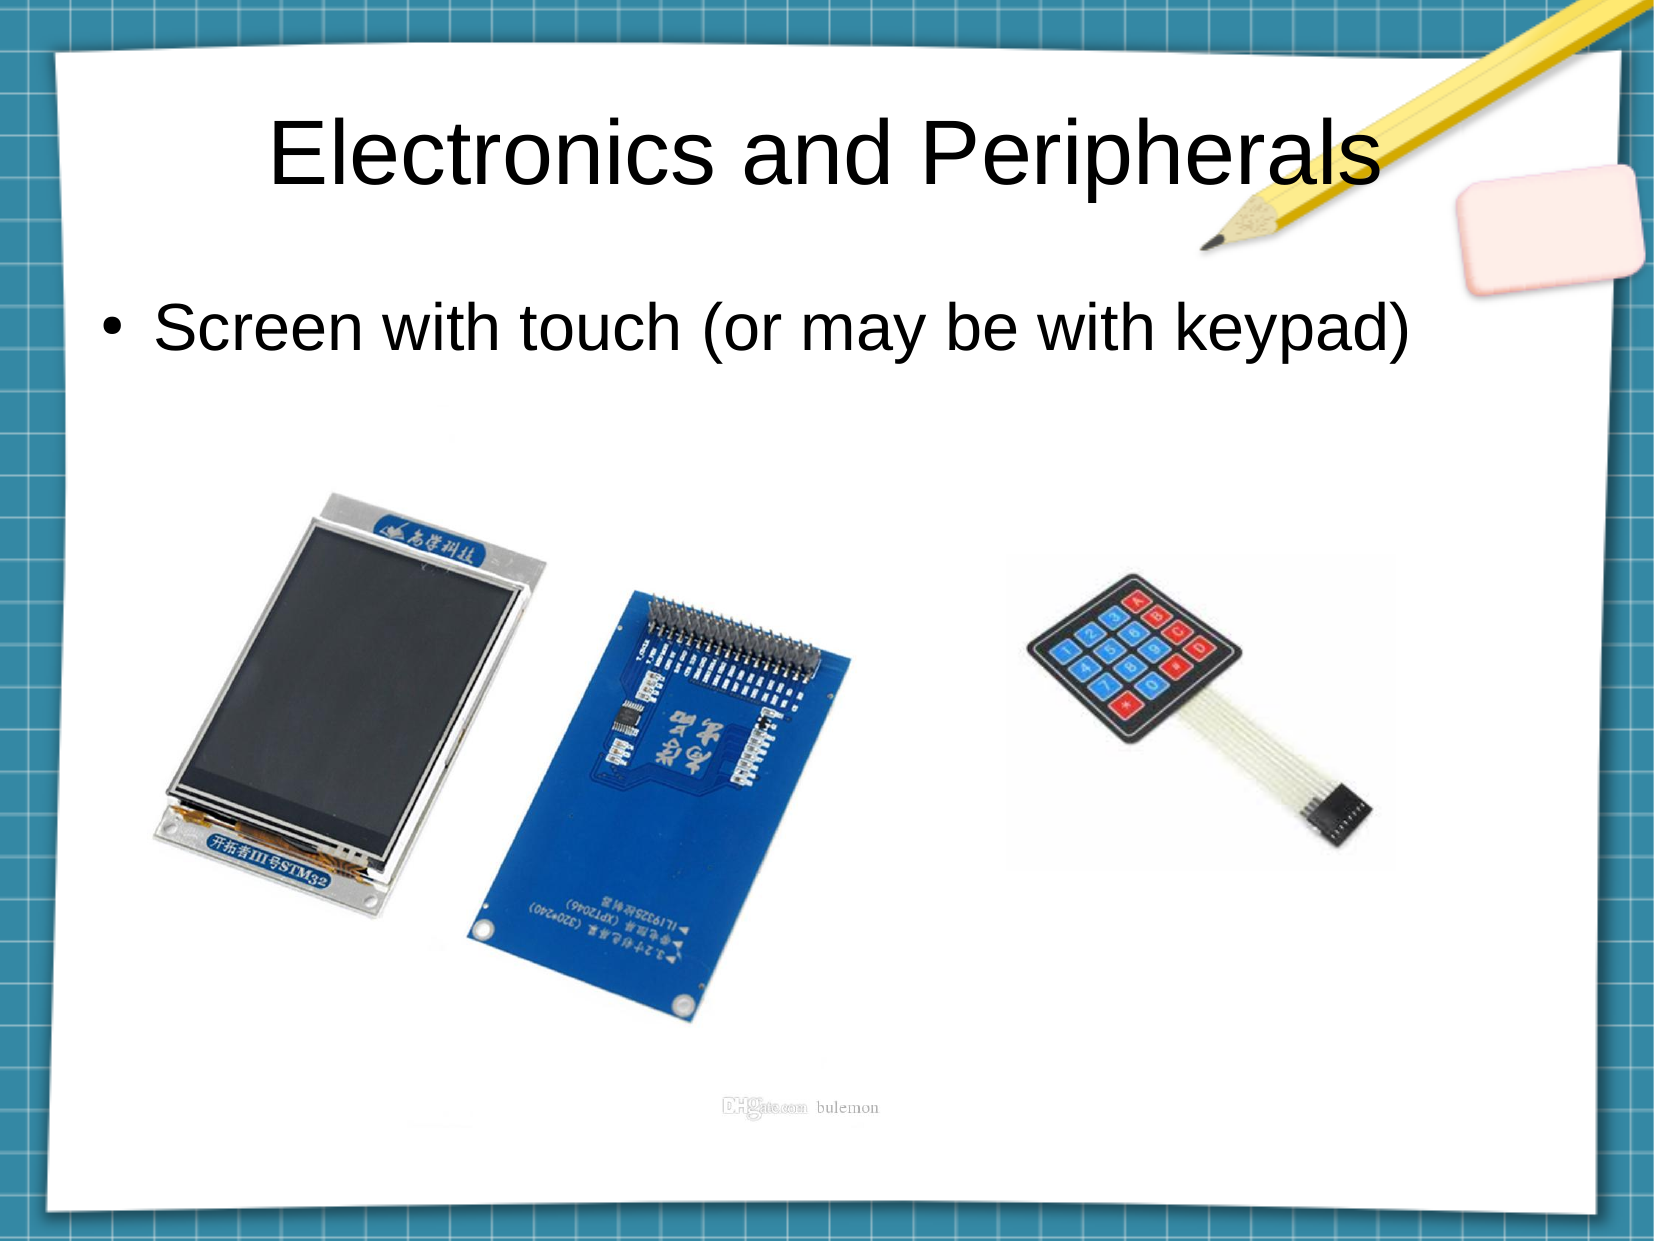

# Electronics and Peripherals
Screen with touch (or may be with keypad)